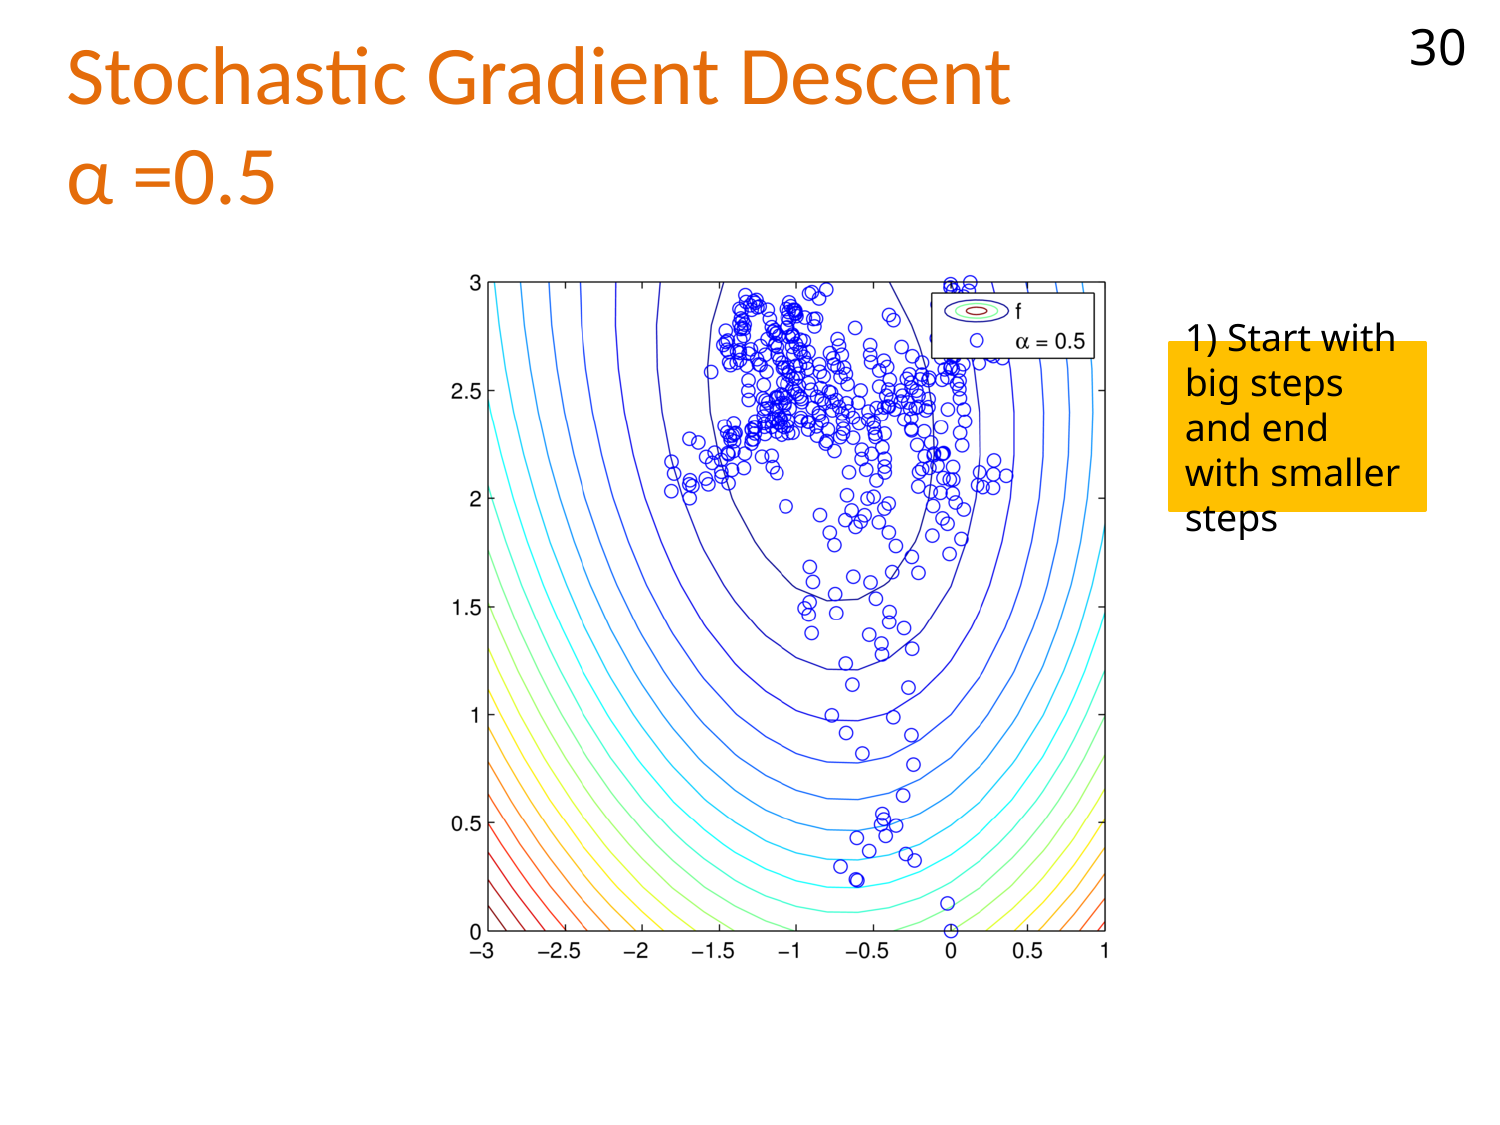

Stochastic Gradient Descent
α =0.5
1) Start with big steps and end with smaller steps